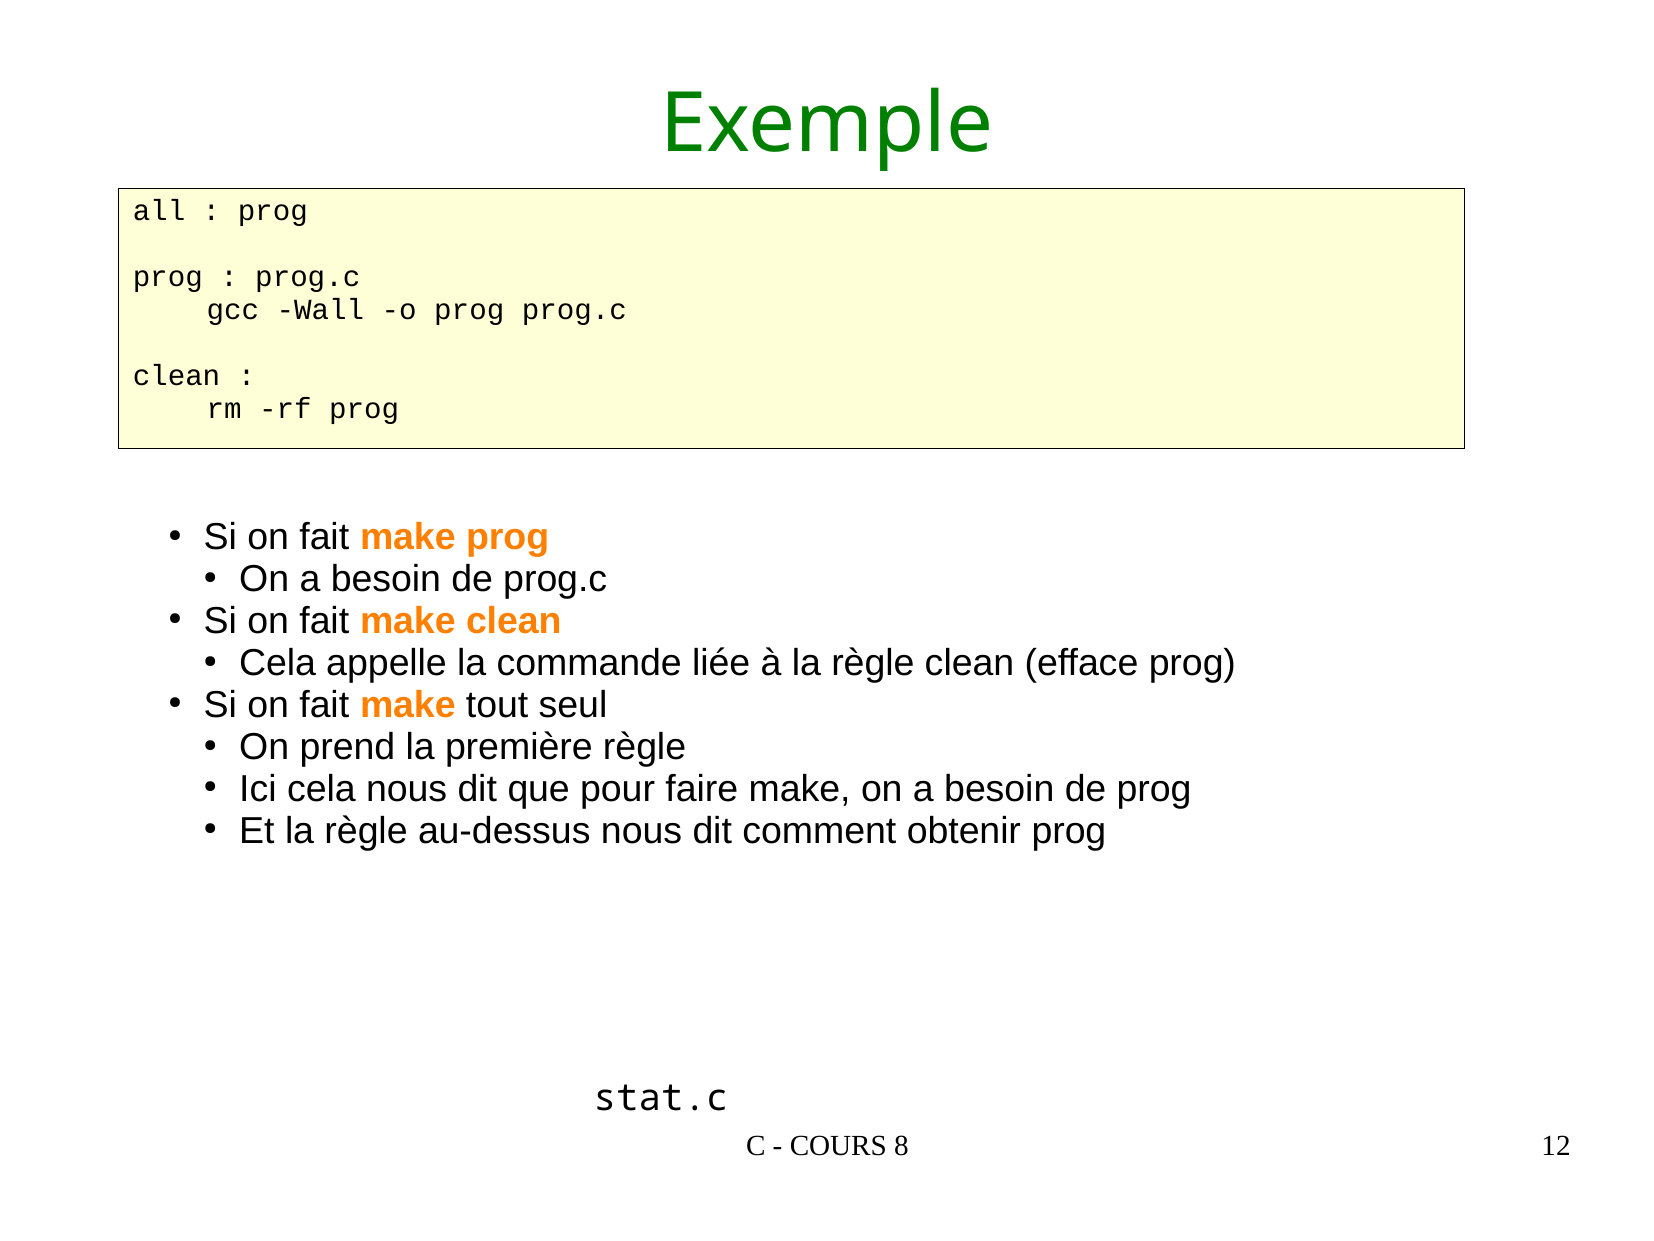

# Exemple
all : prog
prog : prog.c
	gcc -Wall -o prog prog.c
clean :
	rm -rf prog
Si on fait make prog
On a besoin de prog.c
Si on fait make clean
Cela appelle la commande liée à la règle clean (efface prog)
Si on fait make tout seul
On prend la première règle
Ici cela nous dit que pour faire make, on a besoin de prog
Et la règle au-dessus nous dit comment obtenir prog
stat.c
C - COURS 8
12